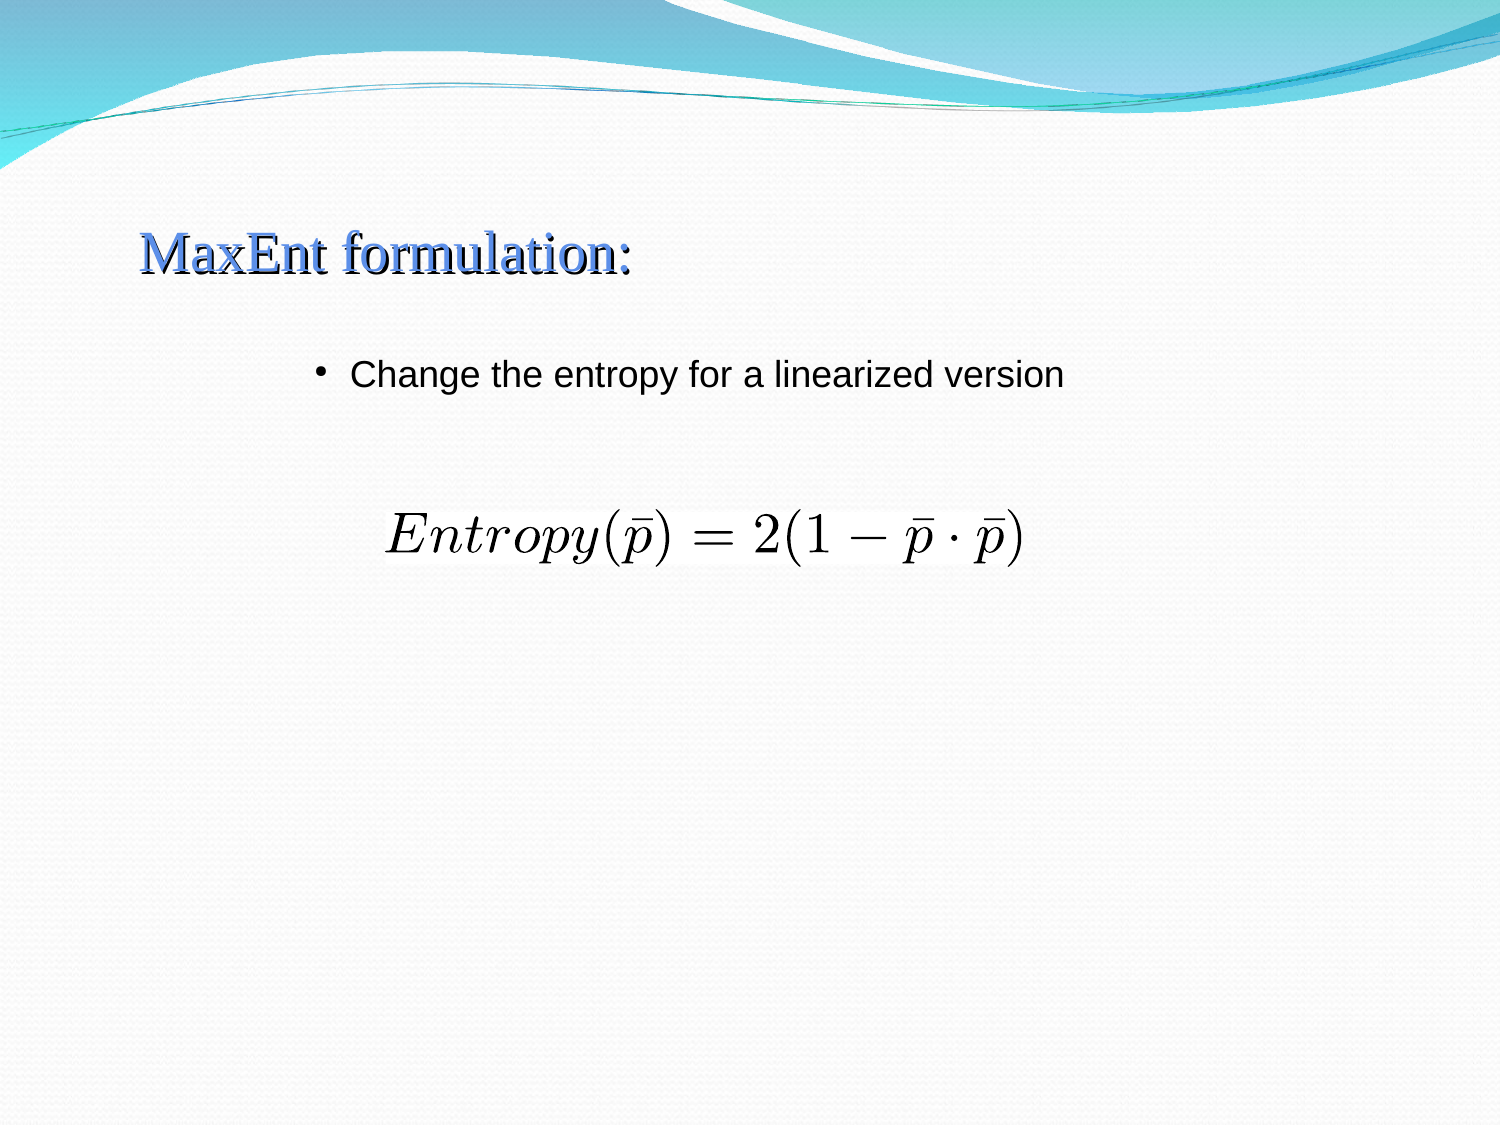

MaxEnt formulation:
Change the entropy for a linearized version